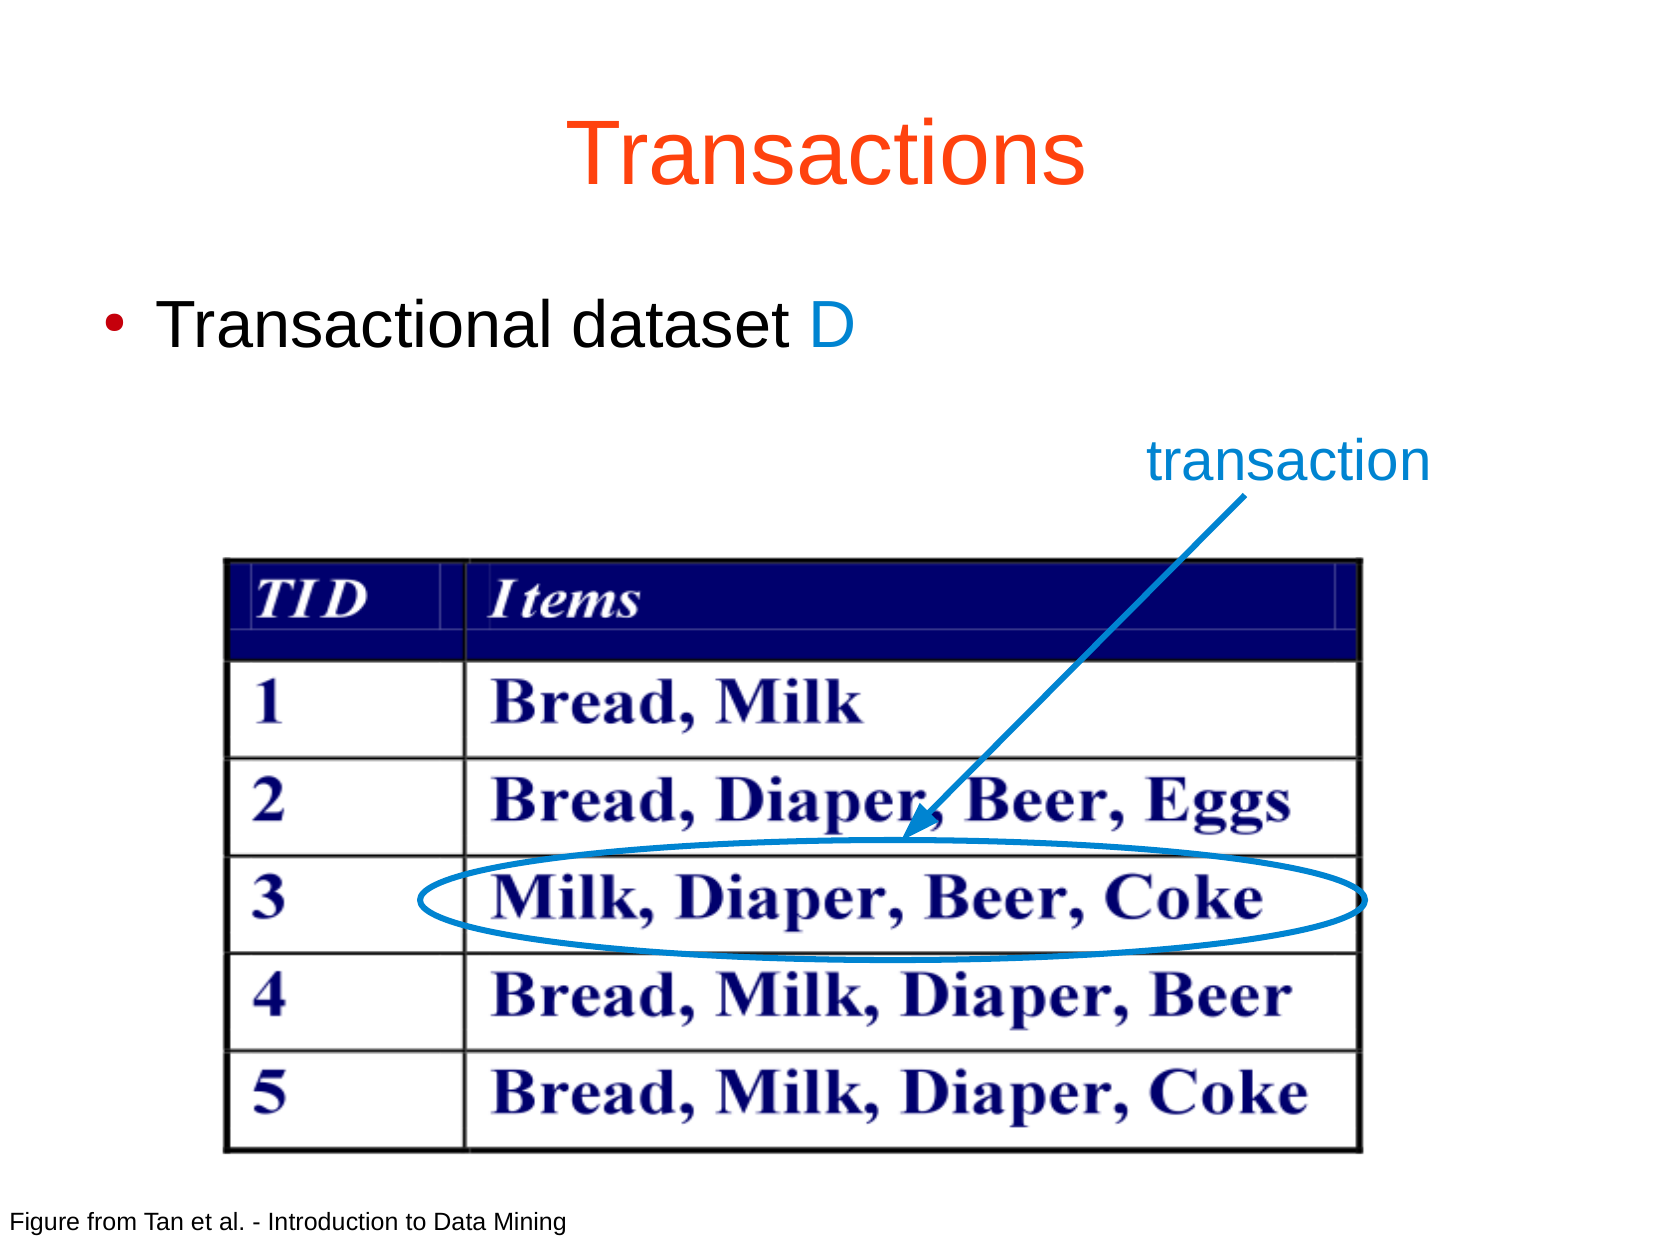

# Transactions
Transactional dataset D
transaction
Figure from Tan et al. - Introduction to Data Mining